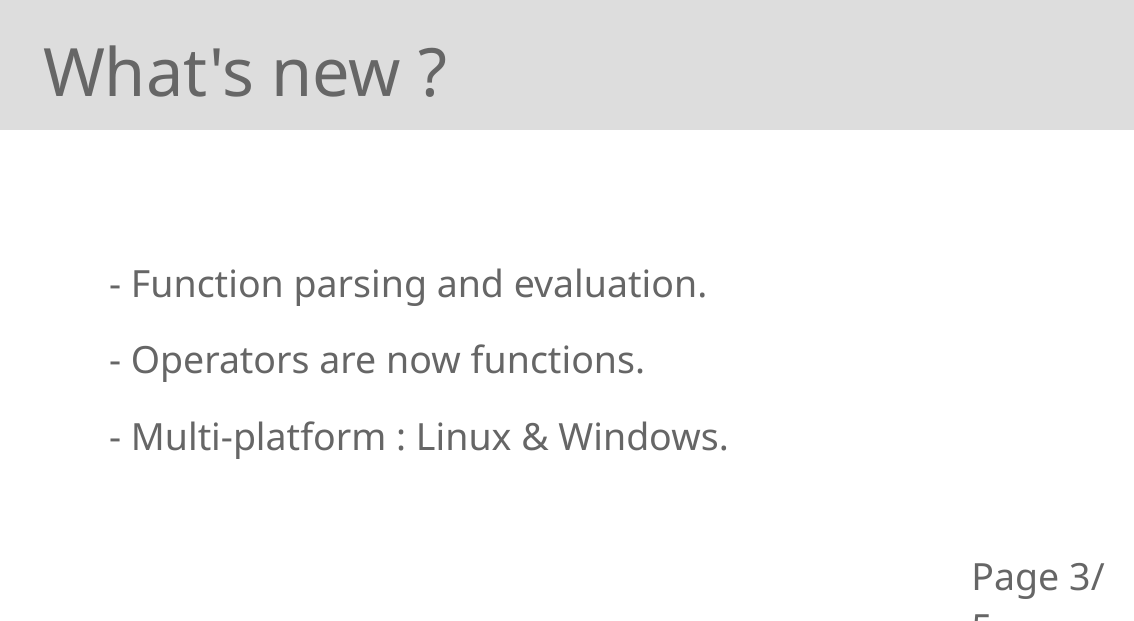

What's new ?
- Function parsing and evaluation.
- Operators are now functions.
- Multi-platform : Linux & Windows.
Page /5